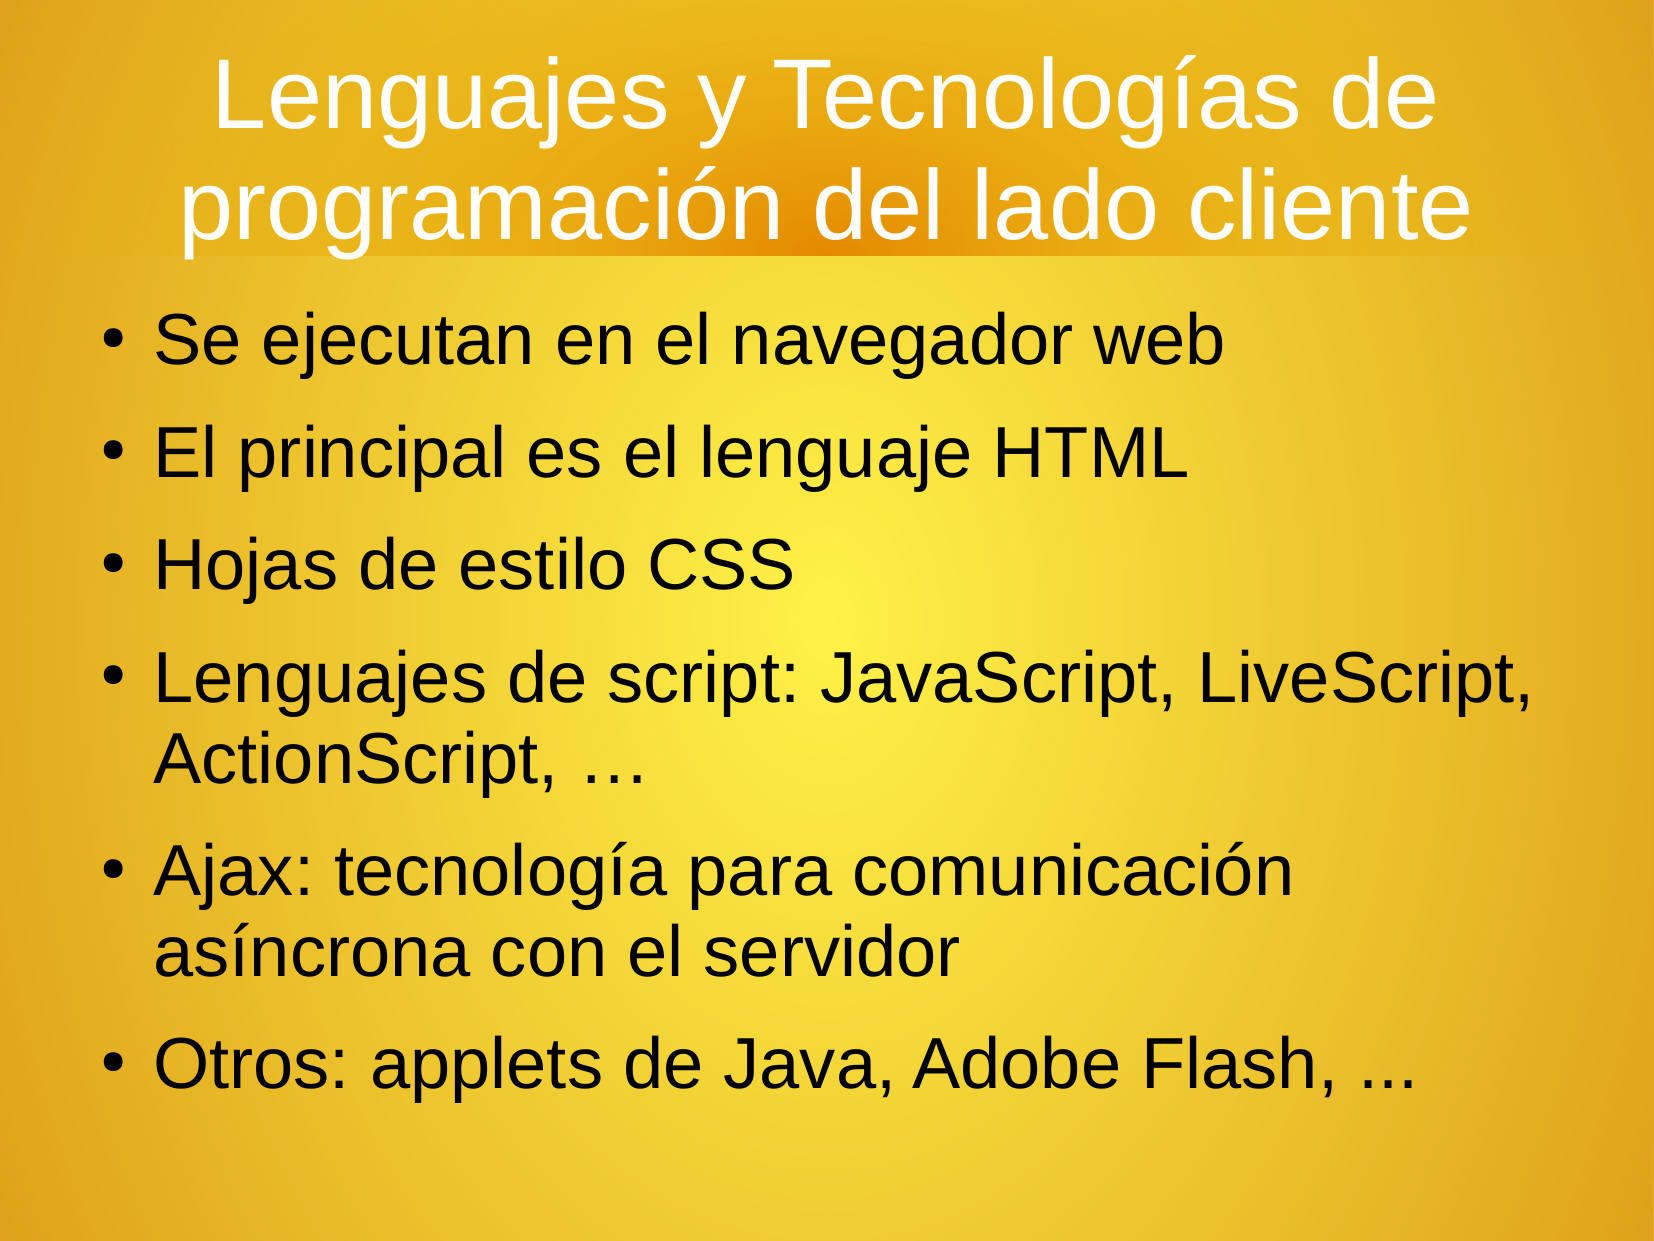

# Lenguajes y Tecnologías de programación del lado cliente
Se ejecutan en el navegador web
El principal es el lenguaje HTML
Hojas de estilo CSS
Lenguajes de script: JavaScript, LiveScript, ActionScript, …
Ajax: tecnología para comunicación asíncrona con el servidor
Otros: applets de Java, Adobe Flash, ...